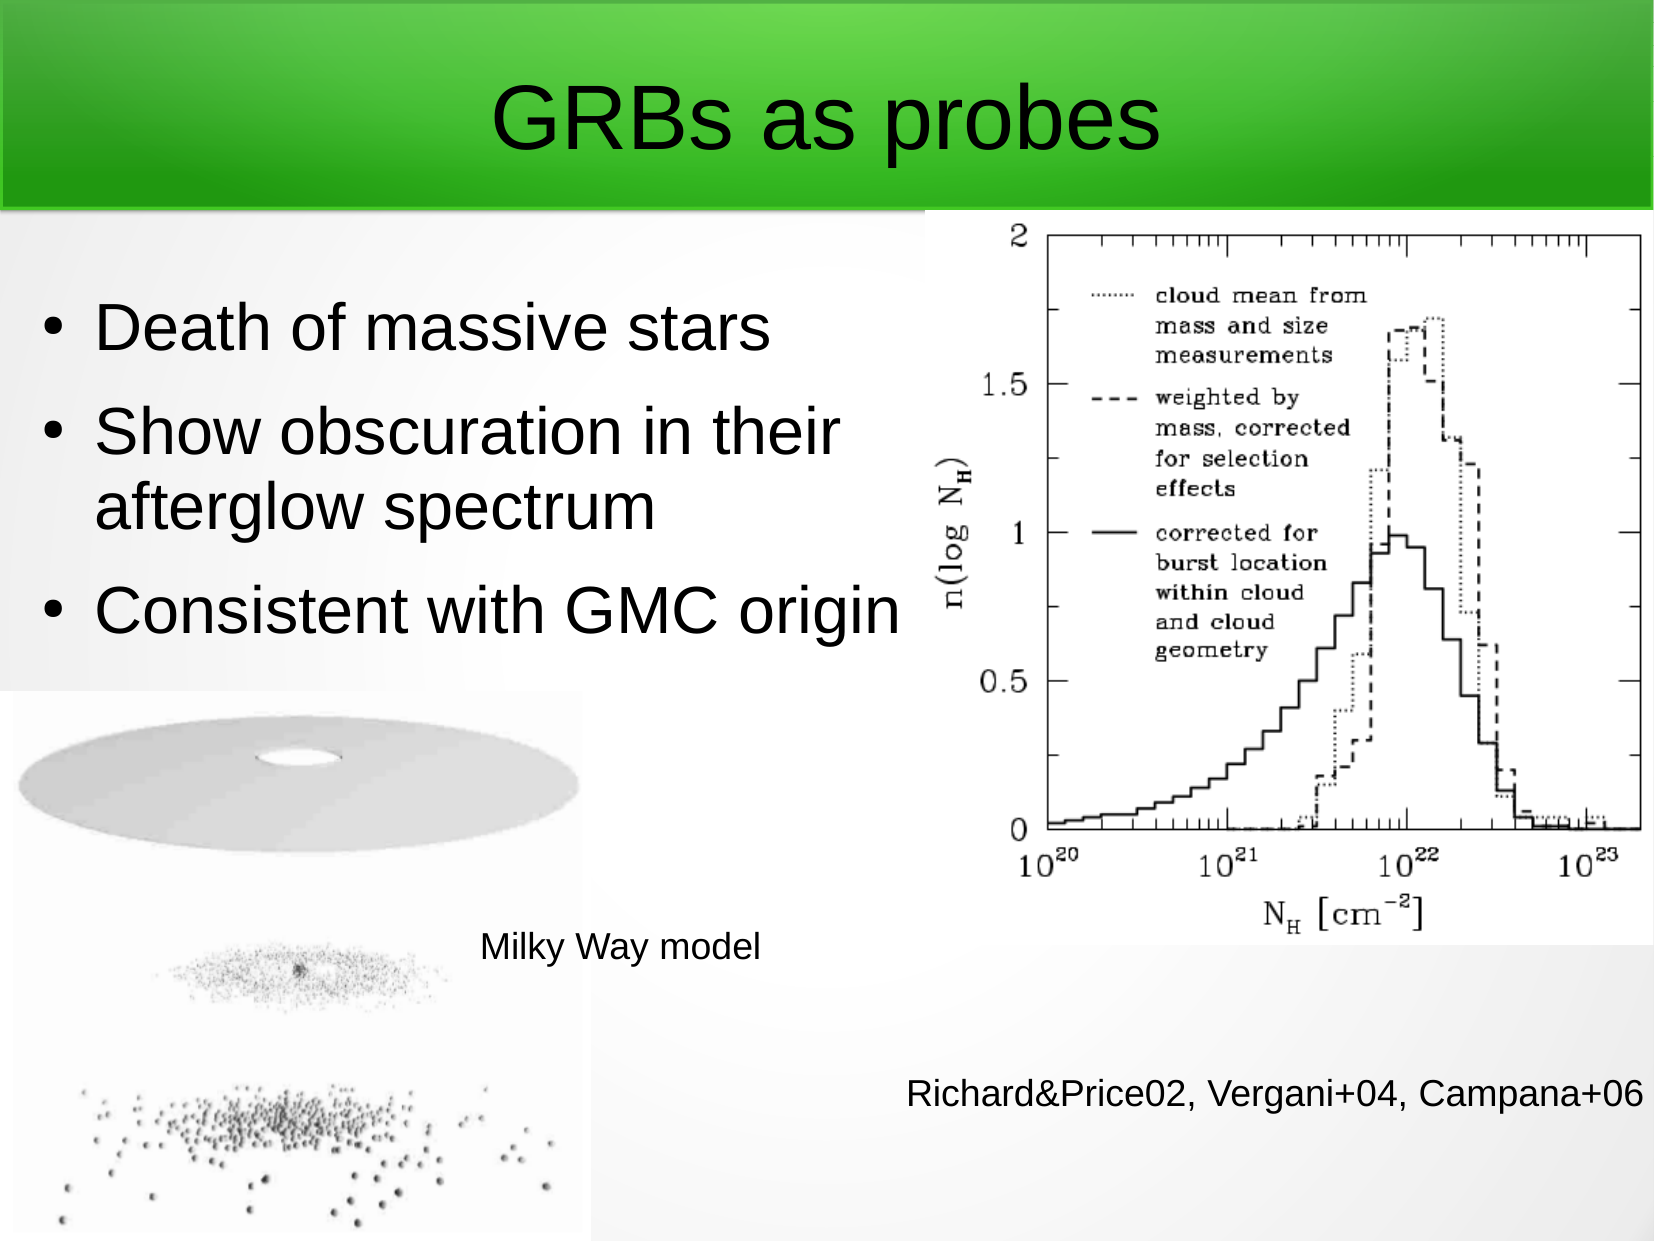

# GRBs as probes
Death of massive stars
Show obscuration in their afterglow spectrum
Consistent with GMC origin
Milky Way model
Richard&Price02, Vergani+04, Campana+06